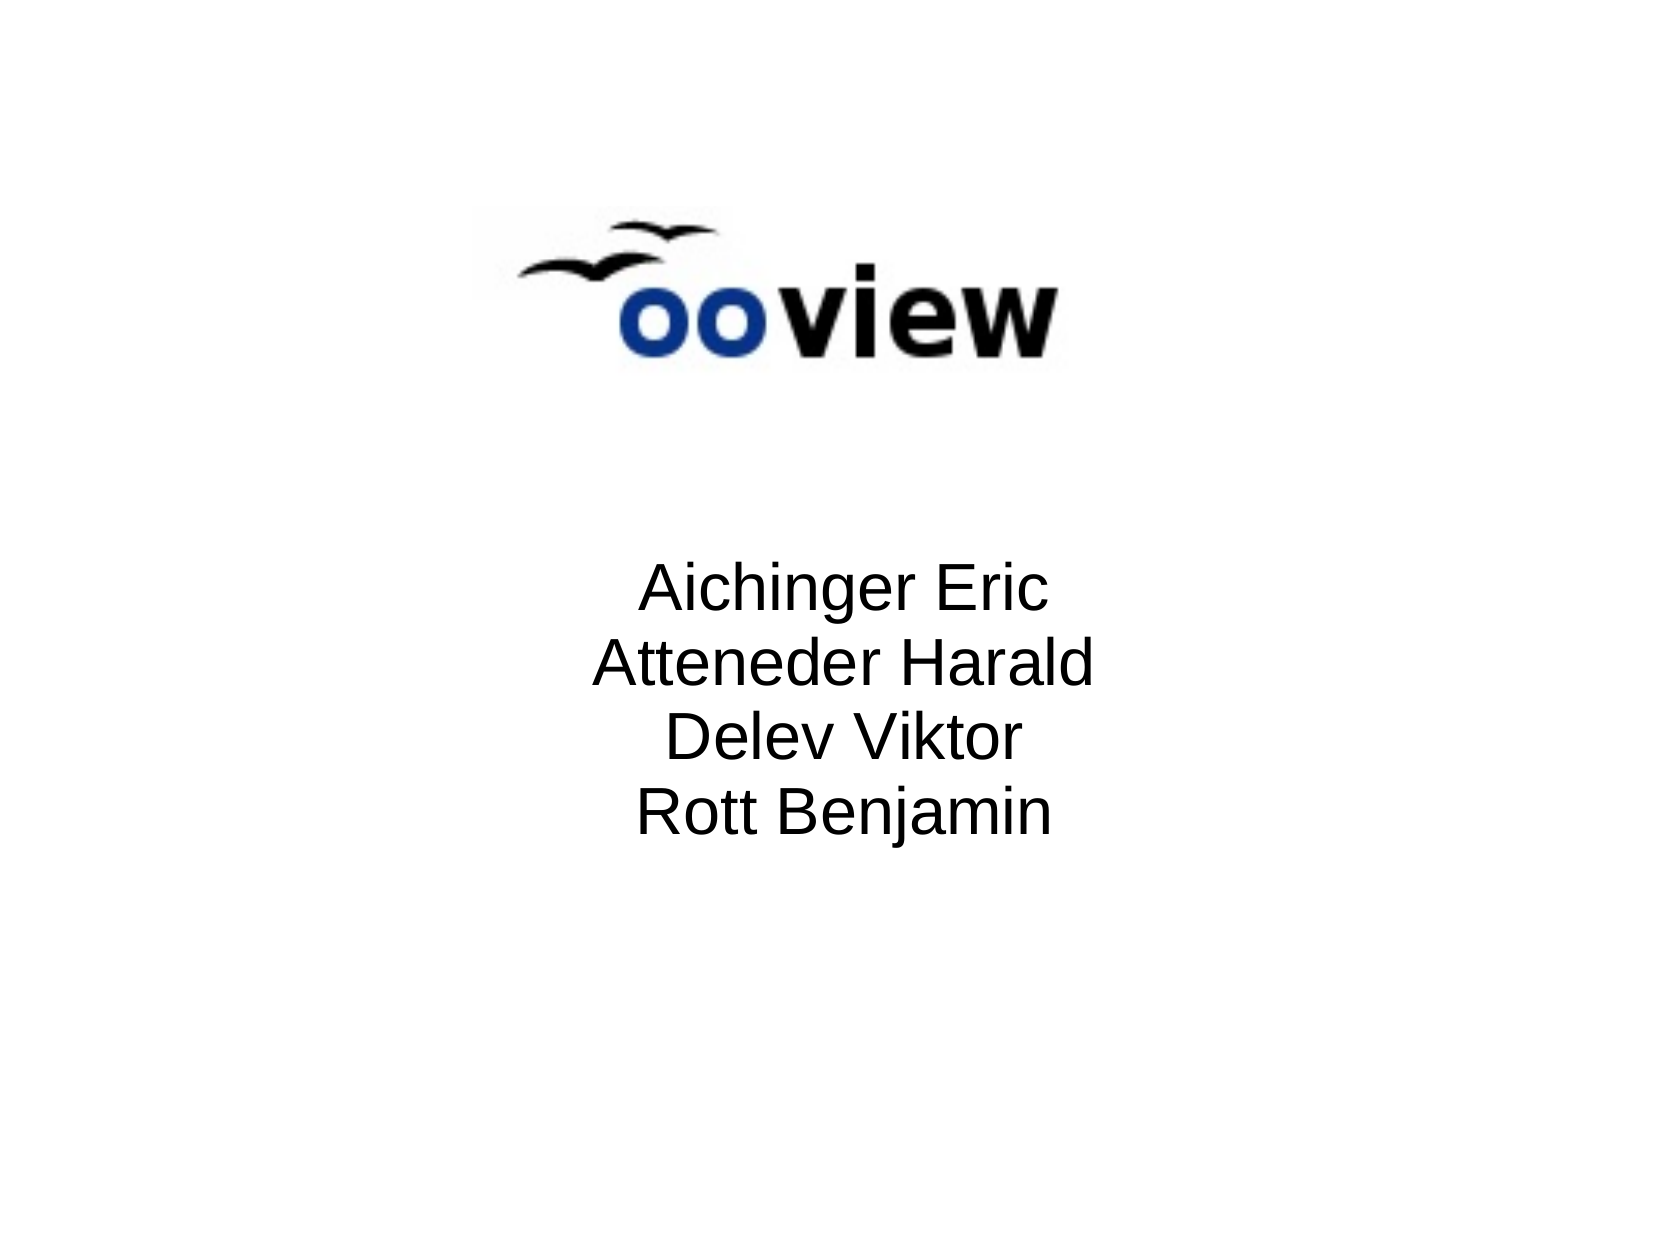

# Aichinger Eric
Atteneder Harald
Delev Viktor
Rott Benjamin